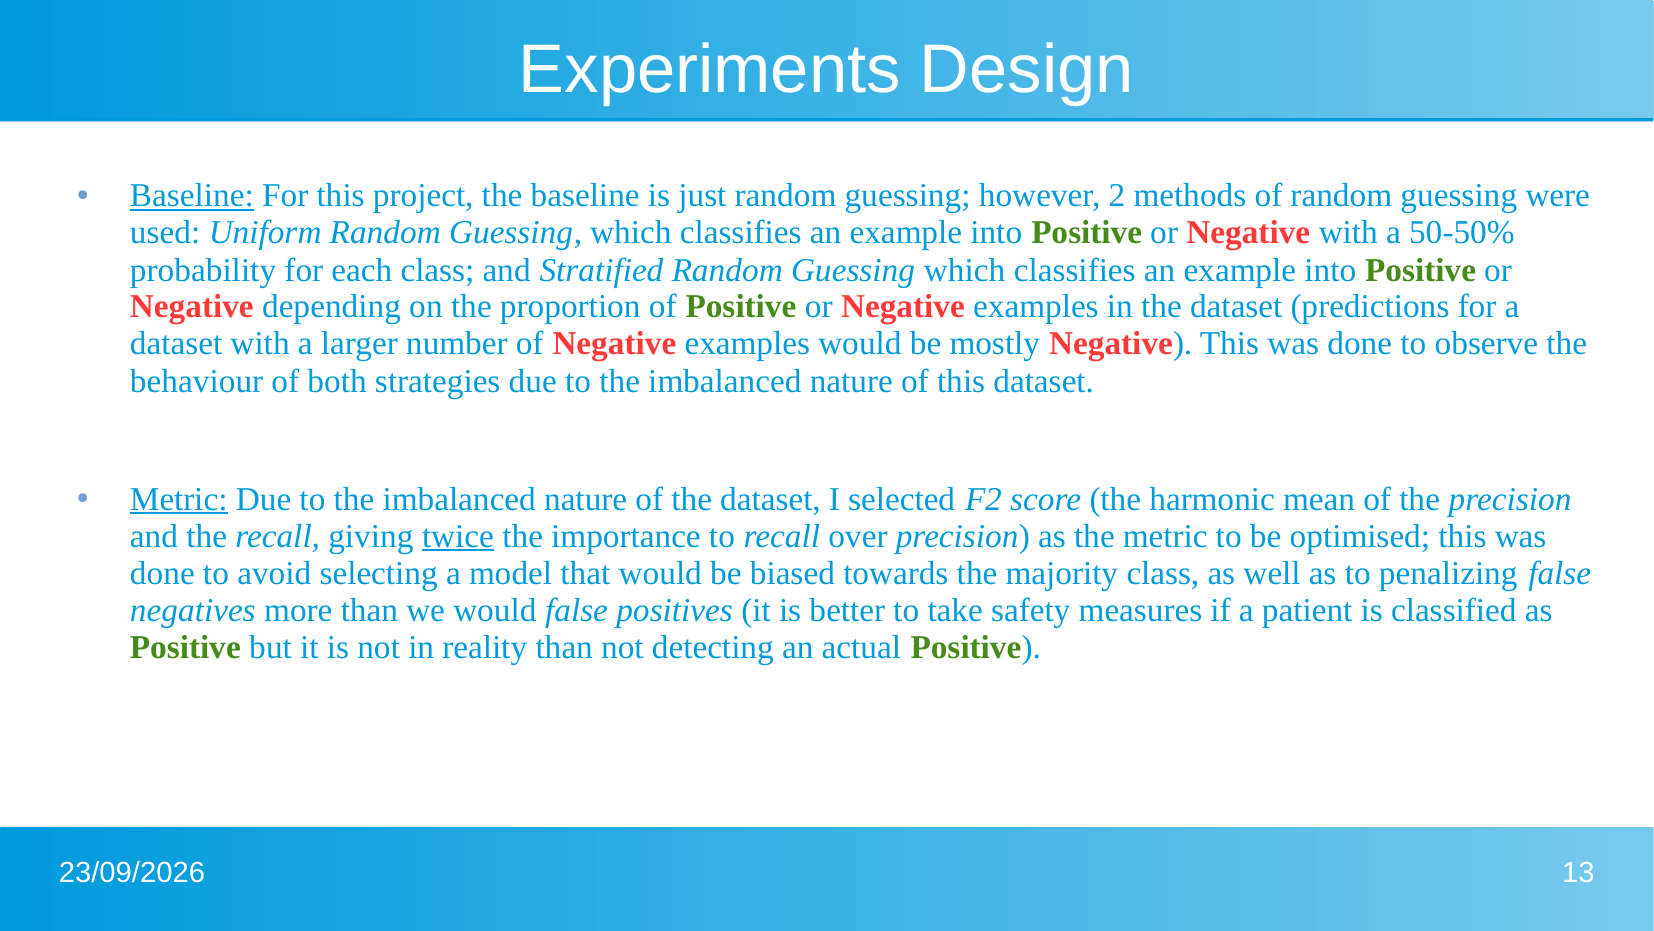

# Experiments Design
Baseline: For this project, the baseline is just random guessing; however, 2 methods of random guessing were used: Uniform Random Guessing, which classifies an example into Positive or Negative with a 50-50% probability for each class; and Stratified Random Guessing which classifies an example into Positive or Negative depending on the proportion of Positive or Negative examples in the dataset (predictions for a dataset with a larger number of Negative examples would be mostly Negative). This was done to observe the behaviour of both strategies due to the imbalanced nature of this dataset.
Metric: Due to the imbalanced nature of the dataset, I selected F2 score (the harmonic mean of the precision and the recall, giving twice the importance to recall over precision) as the metric to be optimised; this was done to avoid selecting a model that would be biased towards the majority class, as well as to penalizing false negatives more than we would false positives (it is better to take safety measures if a patient is classified as Positive but it is not in reality than not detecting an actual Positive).
13